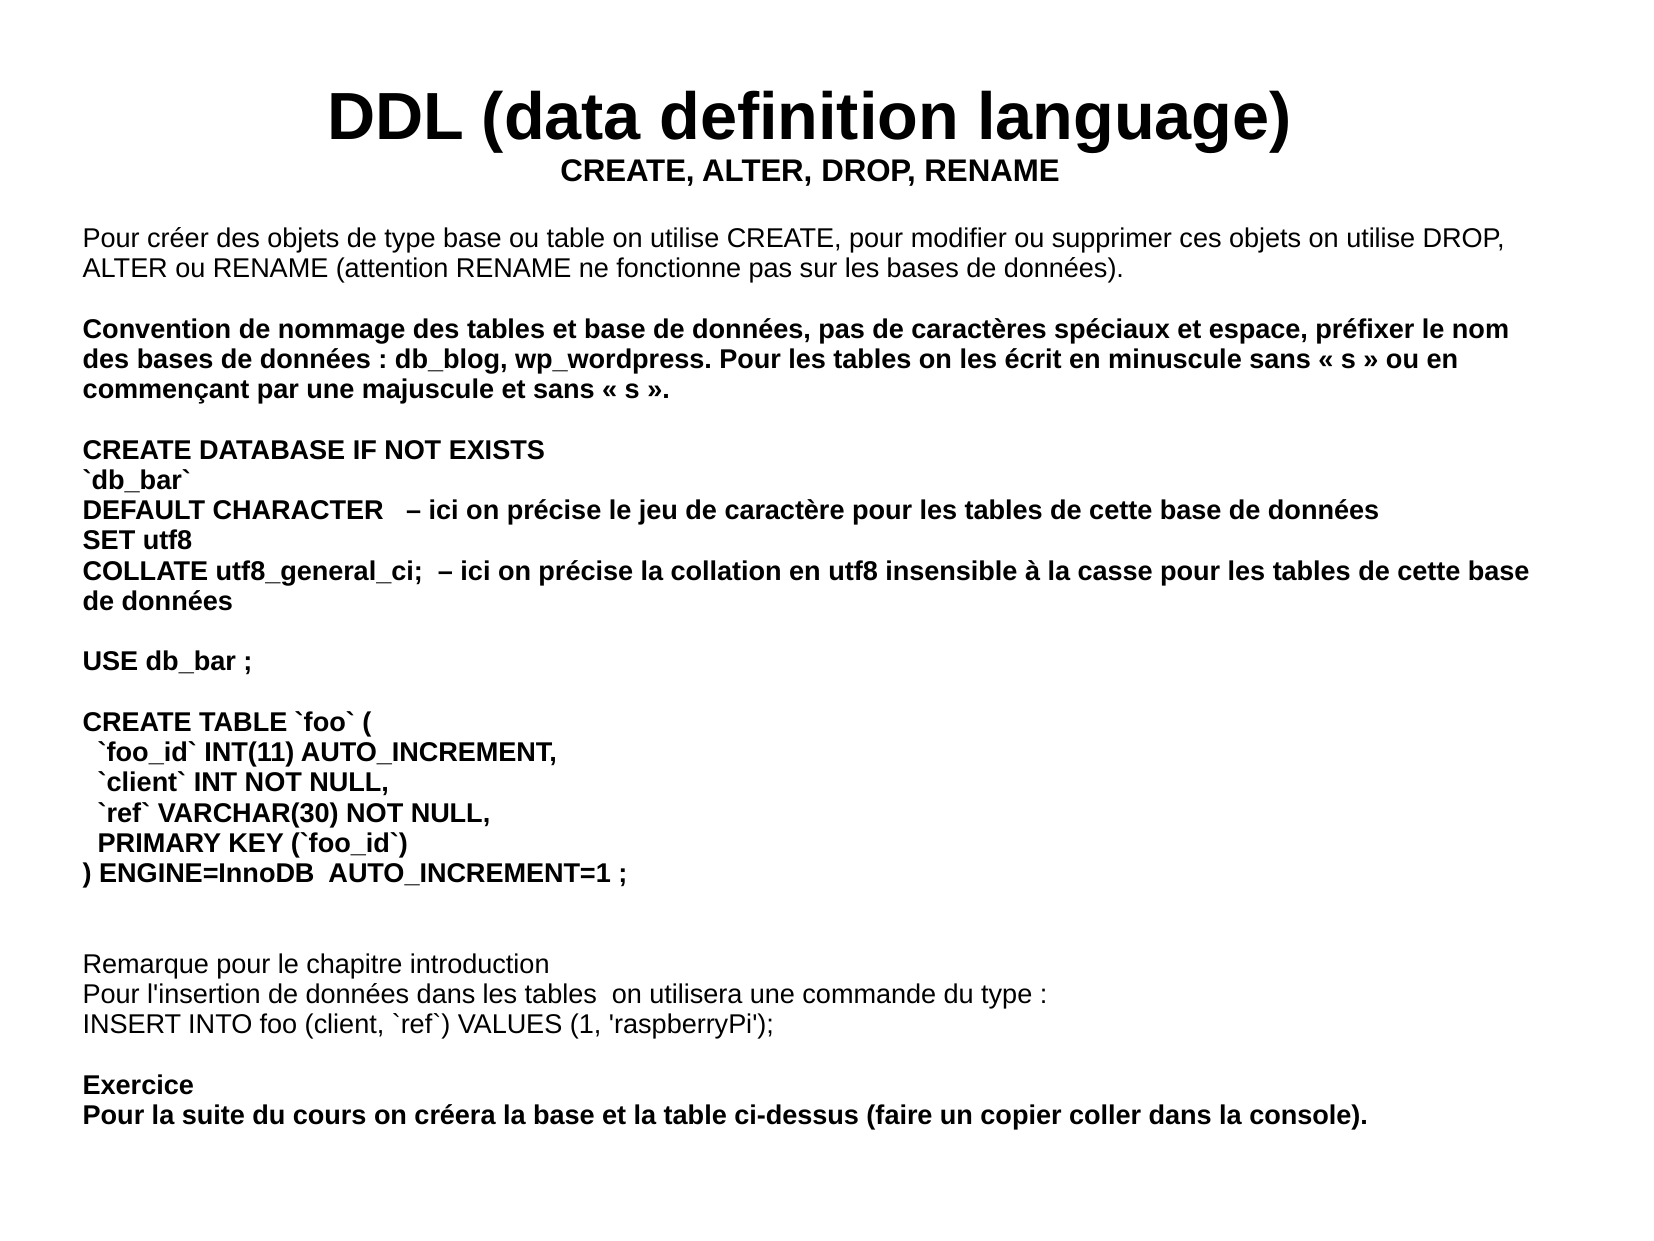

# DDL (data definition language)
CREATE, ALTER, DROP, RENAME
Pour créer des objets de type base ou table on utilise CREATE, pour modifier ou supprimer ces objets on utilise DROP, ALTER ou RENAME (attention RENAME ne fonctionne pas sur les bases de données).
Convention de nommage des tables et base de données, pas de caractères spéciaux et espace, préfixer le nom des bases de données : db_blog, wp_wordpress. Pour les tables on les écrit en minuscule sans « s » ou en commençant par une majuscule et sans « s ».
CREATE DATABASE IF NOT EXISTS
`db_bar`
DEFAULT CHARACTER – ici on précise le jeu de caractère pour les tables de cette base de données
SET utf8
COLLATE utf8_general_ci; – ici on précise la collation en utf8 insensible à la casse pour les tables de cette base de données
USE db_bar ;
CREATE TABLE `foo` (
 `foo_id` INT(11) AUTO_INCREMENT,
 `client` INT NOT NULL,
 `ref` VARCHAR(30) NOT NULL,
 PRIMARY KEY (`foo_id`)
) ENGINE=InnoDB AUTO_INCREMENT=1 ;
Remarque pour le chapitre introduction
Pour l'insertion de données dans les tables on utilisera une commande du type :
INSERT INTO foo (client, `ref`) VALUES (1, 'raspberryPi');
Exercice
Pour la suite du cours on créera la base et la table ci-dessus (faire un copier coller dans la console).